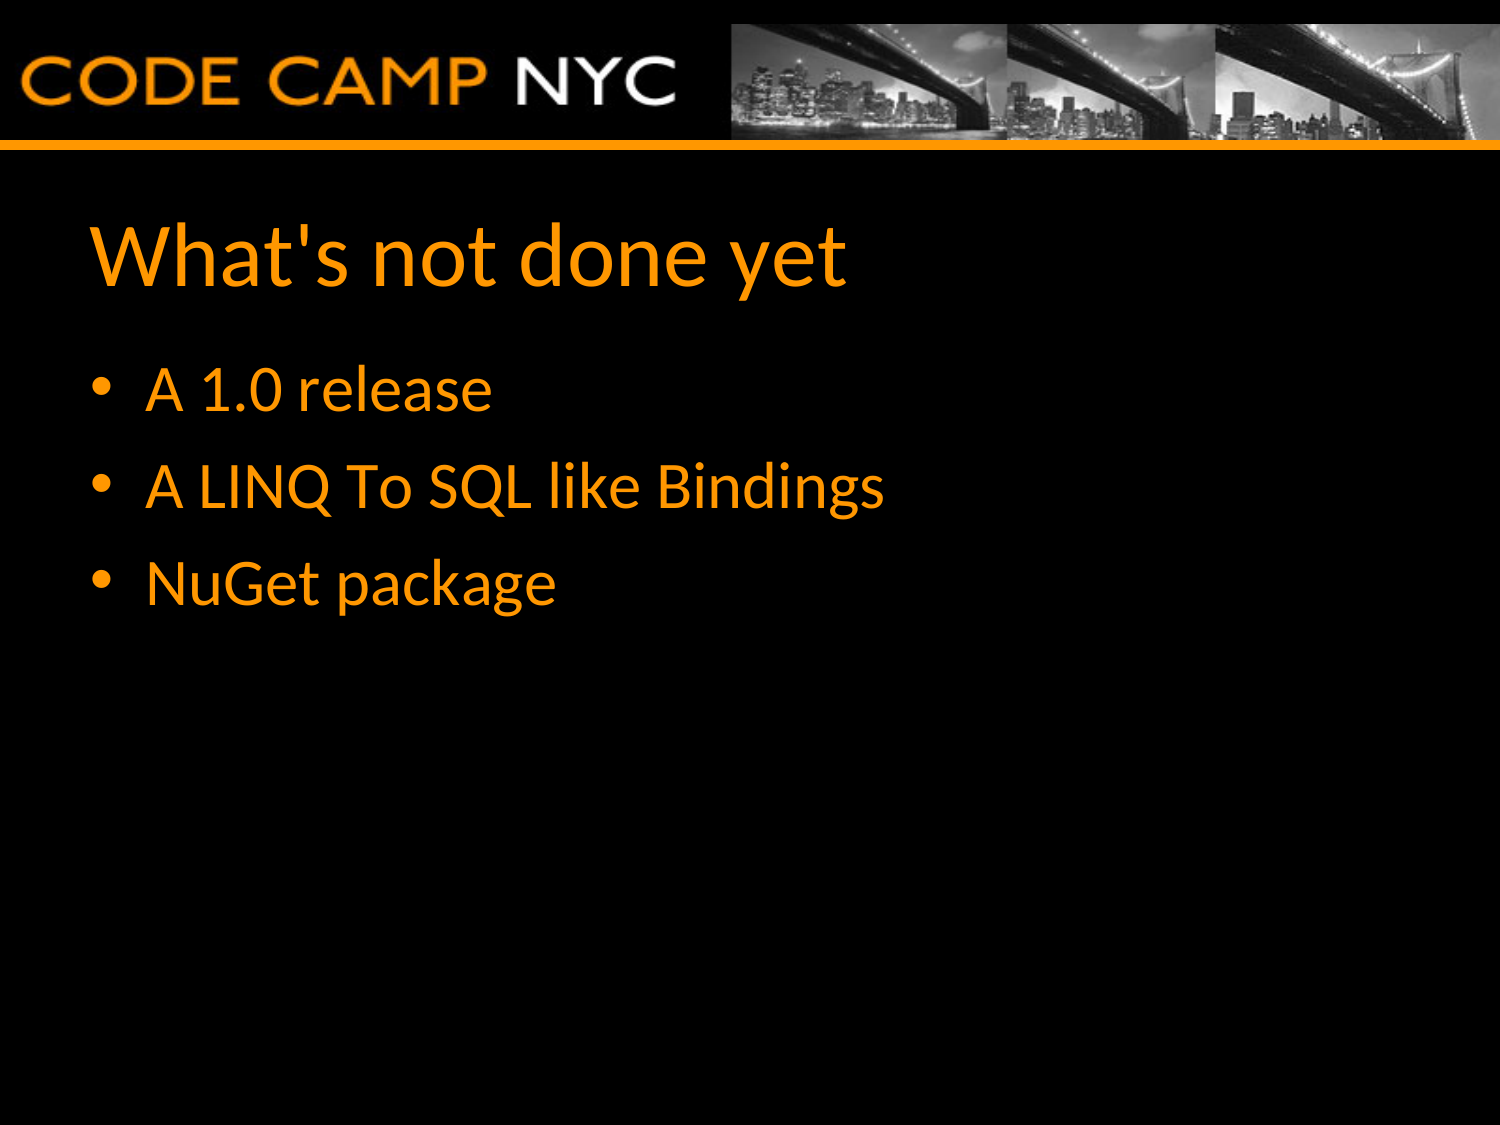

# What's not done yet
A 1.0 release
A LINQ To SQL like Bindings
NuGet package